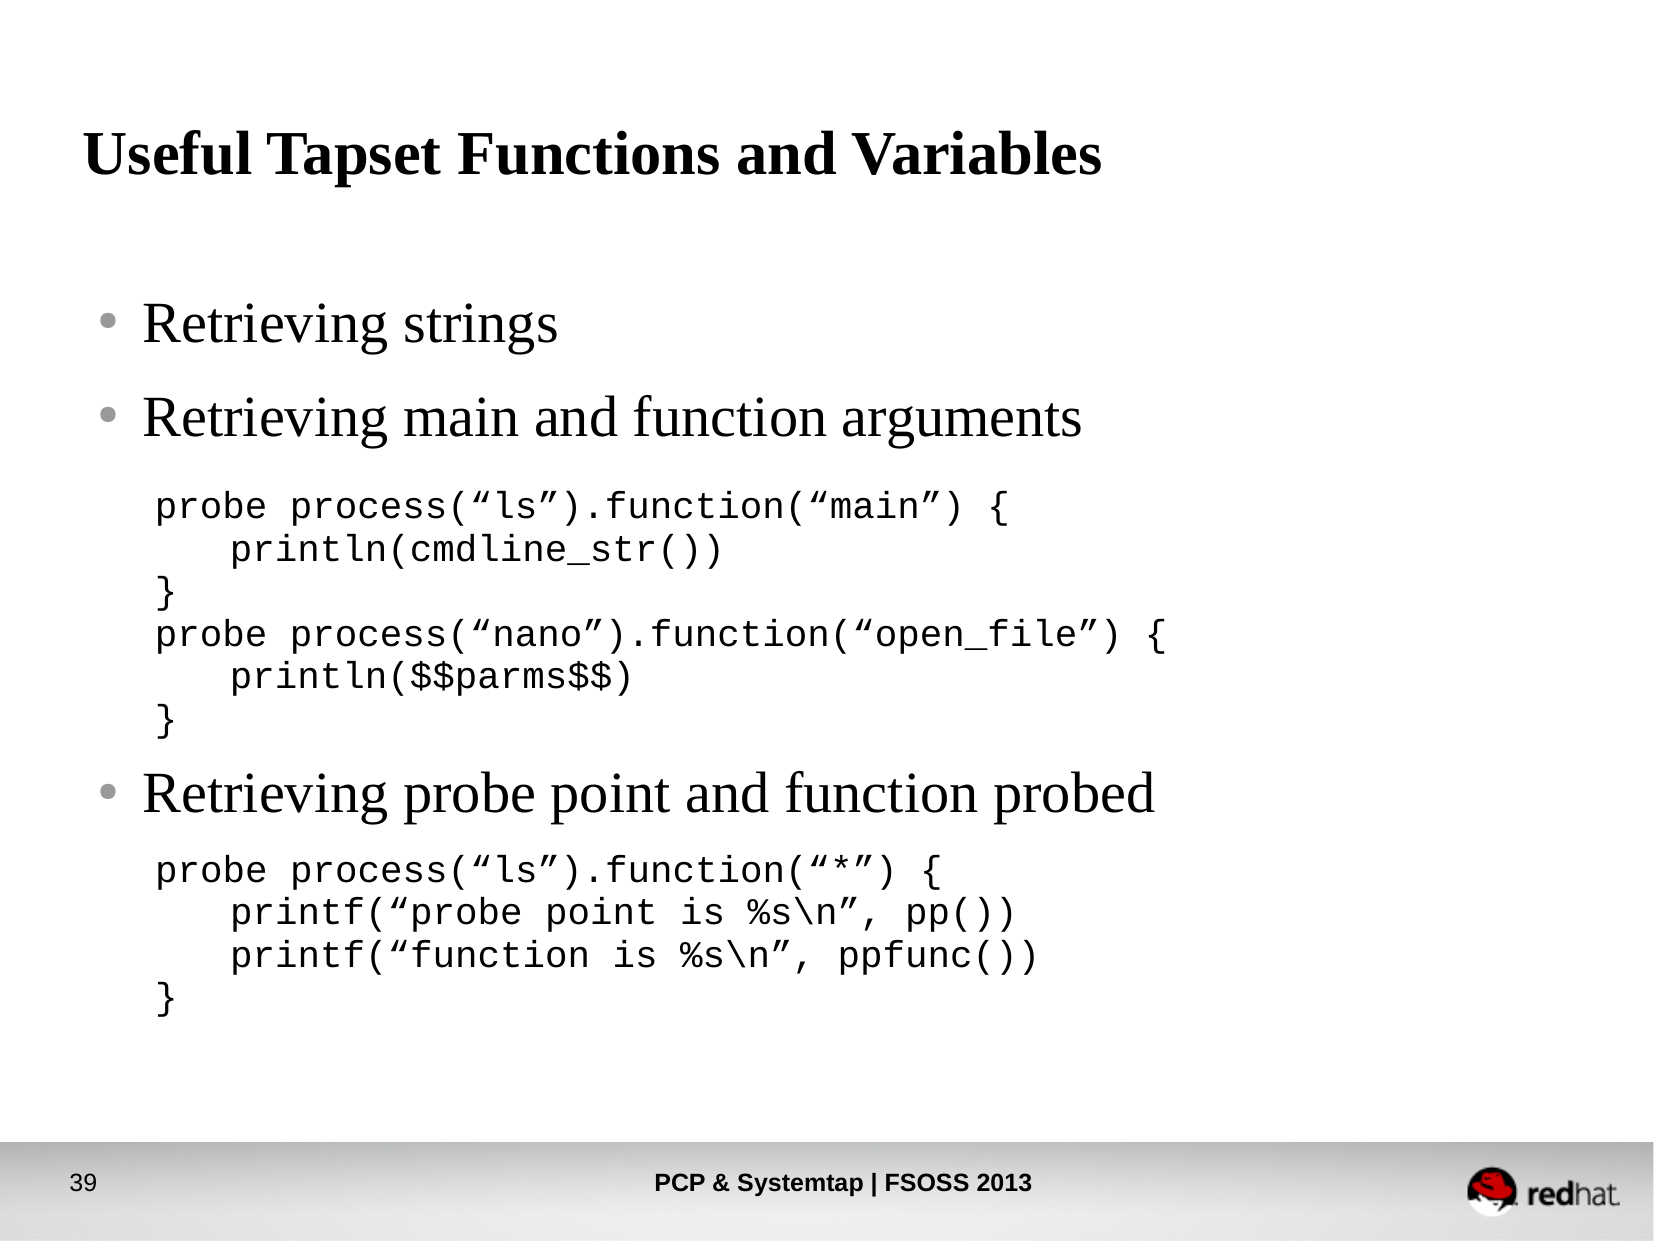

# Useful Tapset Functions and Variables
Retrieving strings
Retrieving main and function arguments
Retrieving probe point and function probed
probe process(“ls”).function(“main”) {
	println(cmdline_str())
}
probe process(“nano”).function(“open_file”) {
	println($$parms$$)
}
probe process(“ls”).function(“*”) {
	printf(“probe point is %s\n”, pp())
	printf(“function is %s\n”, ppfunc())
}